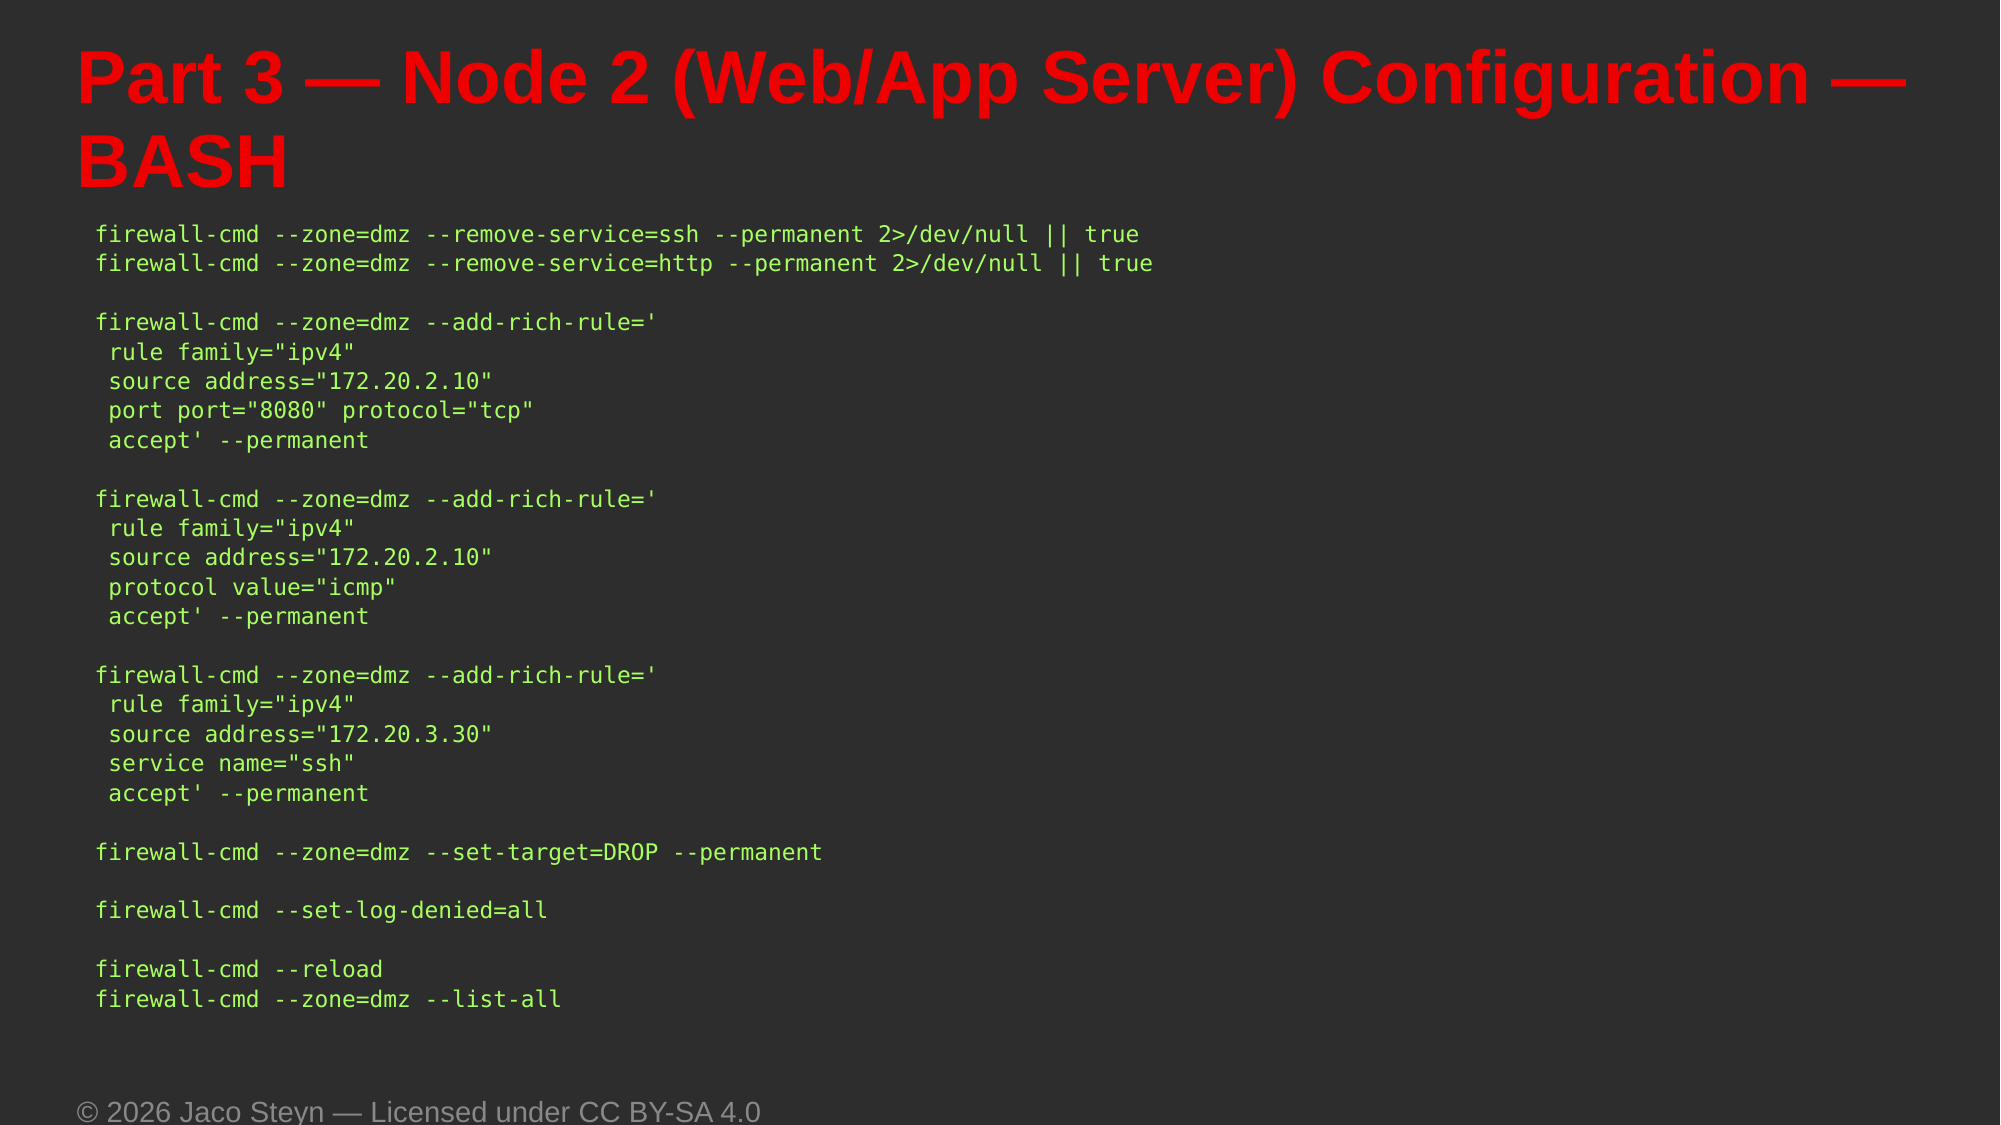

Part 3 — Node 2 (Web/App Server) Configuration — BASH
firewall-cmd --zone=dmz --remove-service=ssh --permanent 2>/dev/null || true
firewall-cmd --zone=dmz --remove-service=http --permanent 2>/dev/null || true
firewall-cmd --zone=dmz --add-rich-rule='
 rule family="ipv4"
 source address="172.20.2.10"
 port port="8080" protocol="tcp"
 accept' --permanent
firewall-cmd --zone=dmz --add-rich-rule='
 rule family="ipv4"
 source address="172.20.2.10"
 protocol value="icmp"
 accept' --permanent
firewall-cmd --zone=dmz --add-rich-rule='
 rule family="ipv4"
 source address="172.20.3.30"
 service name="ssh"
 accept' --permanent
firewall-cmd --zone=dmz --set-target=DROP --permanent
firewall-cmd --set-log-denied=all
firewall-cmd --reload
firewall-cmd --zone=dmz --list-all
© 2026 Jaco Steyn — Licensed under CC BY-SA 4.0